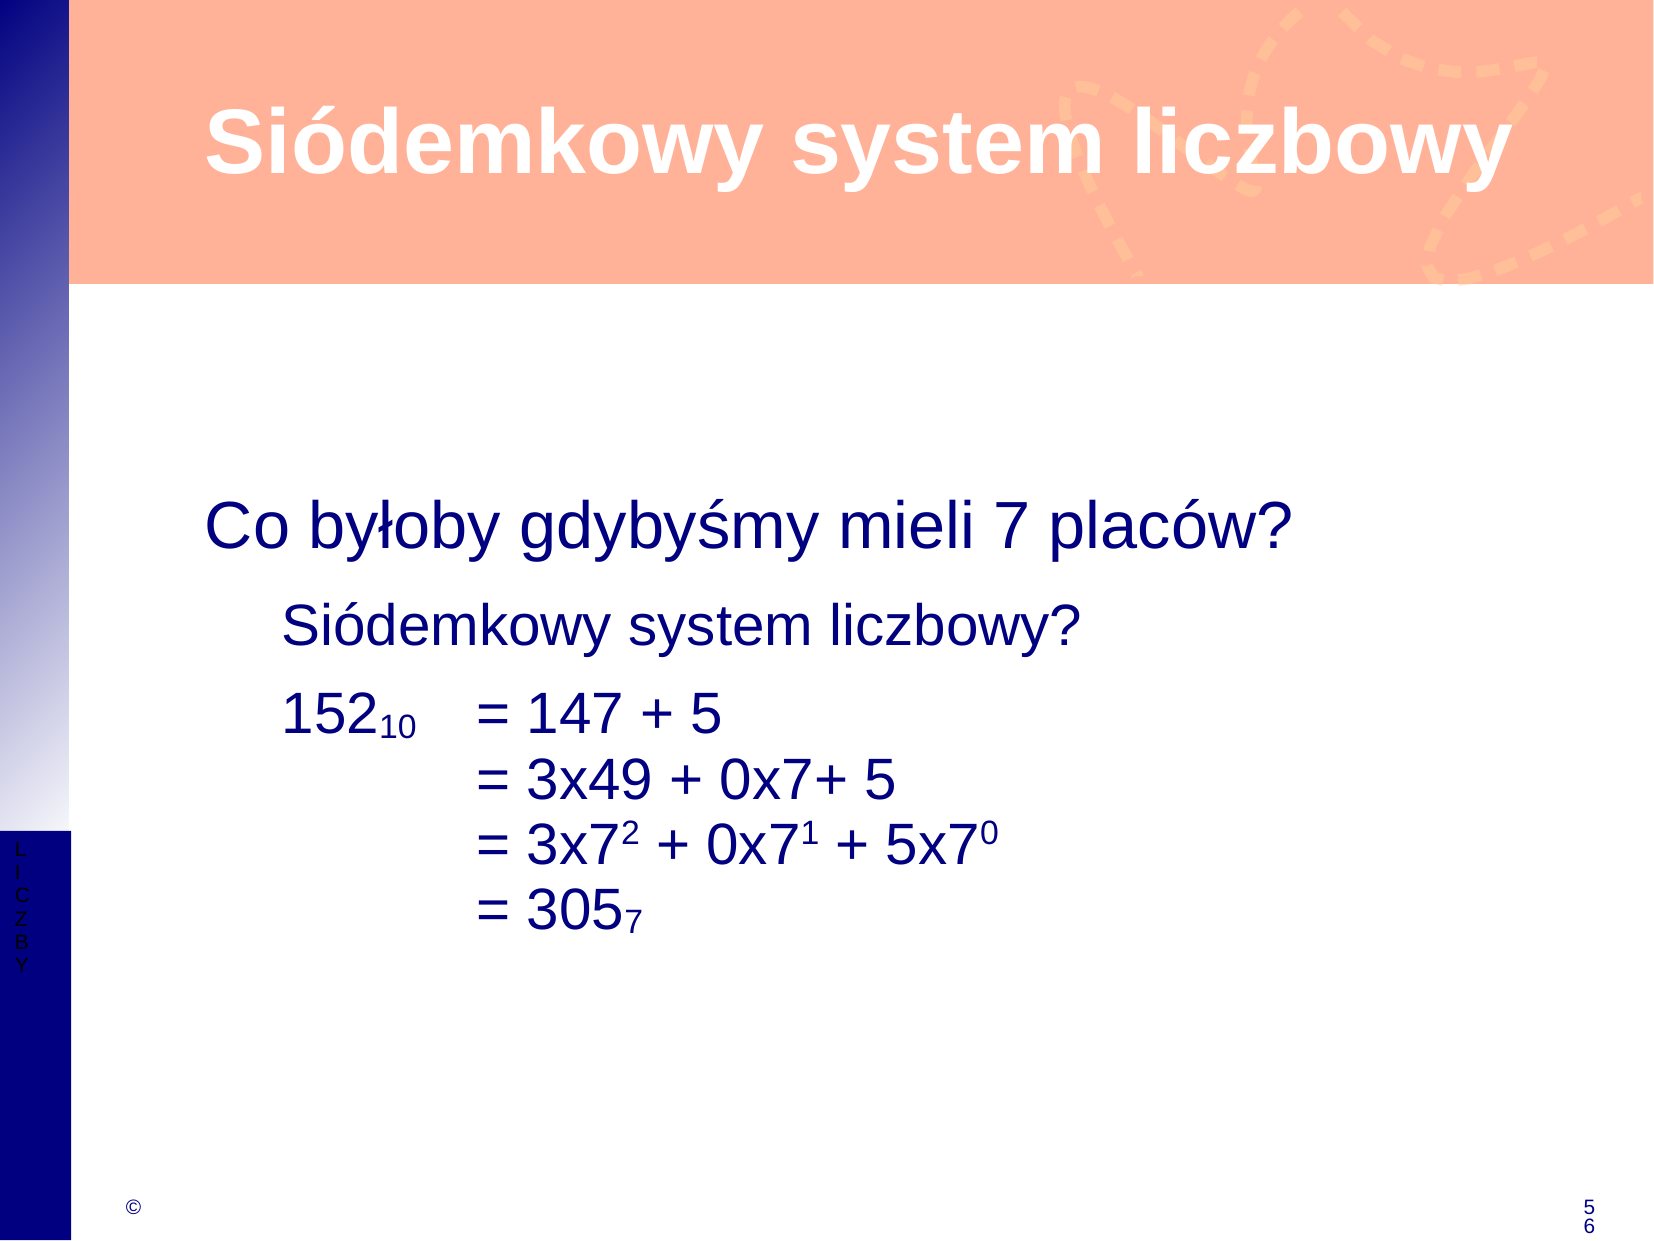

# Siódemkowy system liczbowy
Co byłoby gdybyśmy mieli 7 placów?
Siódemkowy system liczbowy?
15210	= 147 + 5
		= 3x49 + 0x7+ 5
 	= 3x72 + 0x71 + 5x70
		= 3057
L
I
C
Z
B
Y